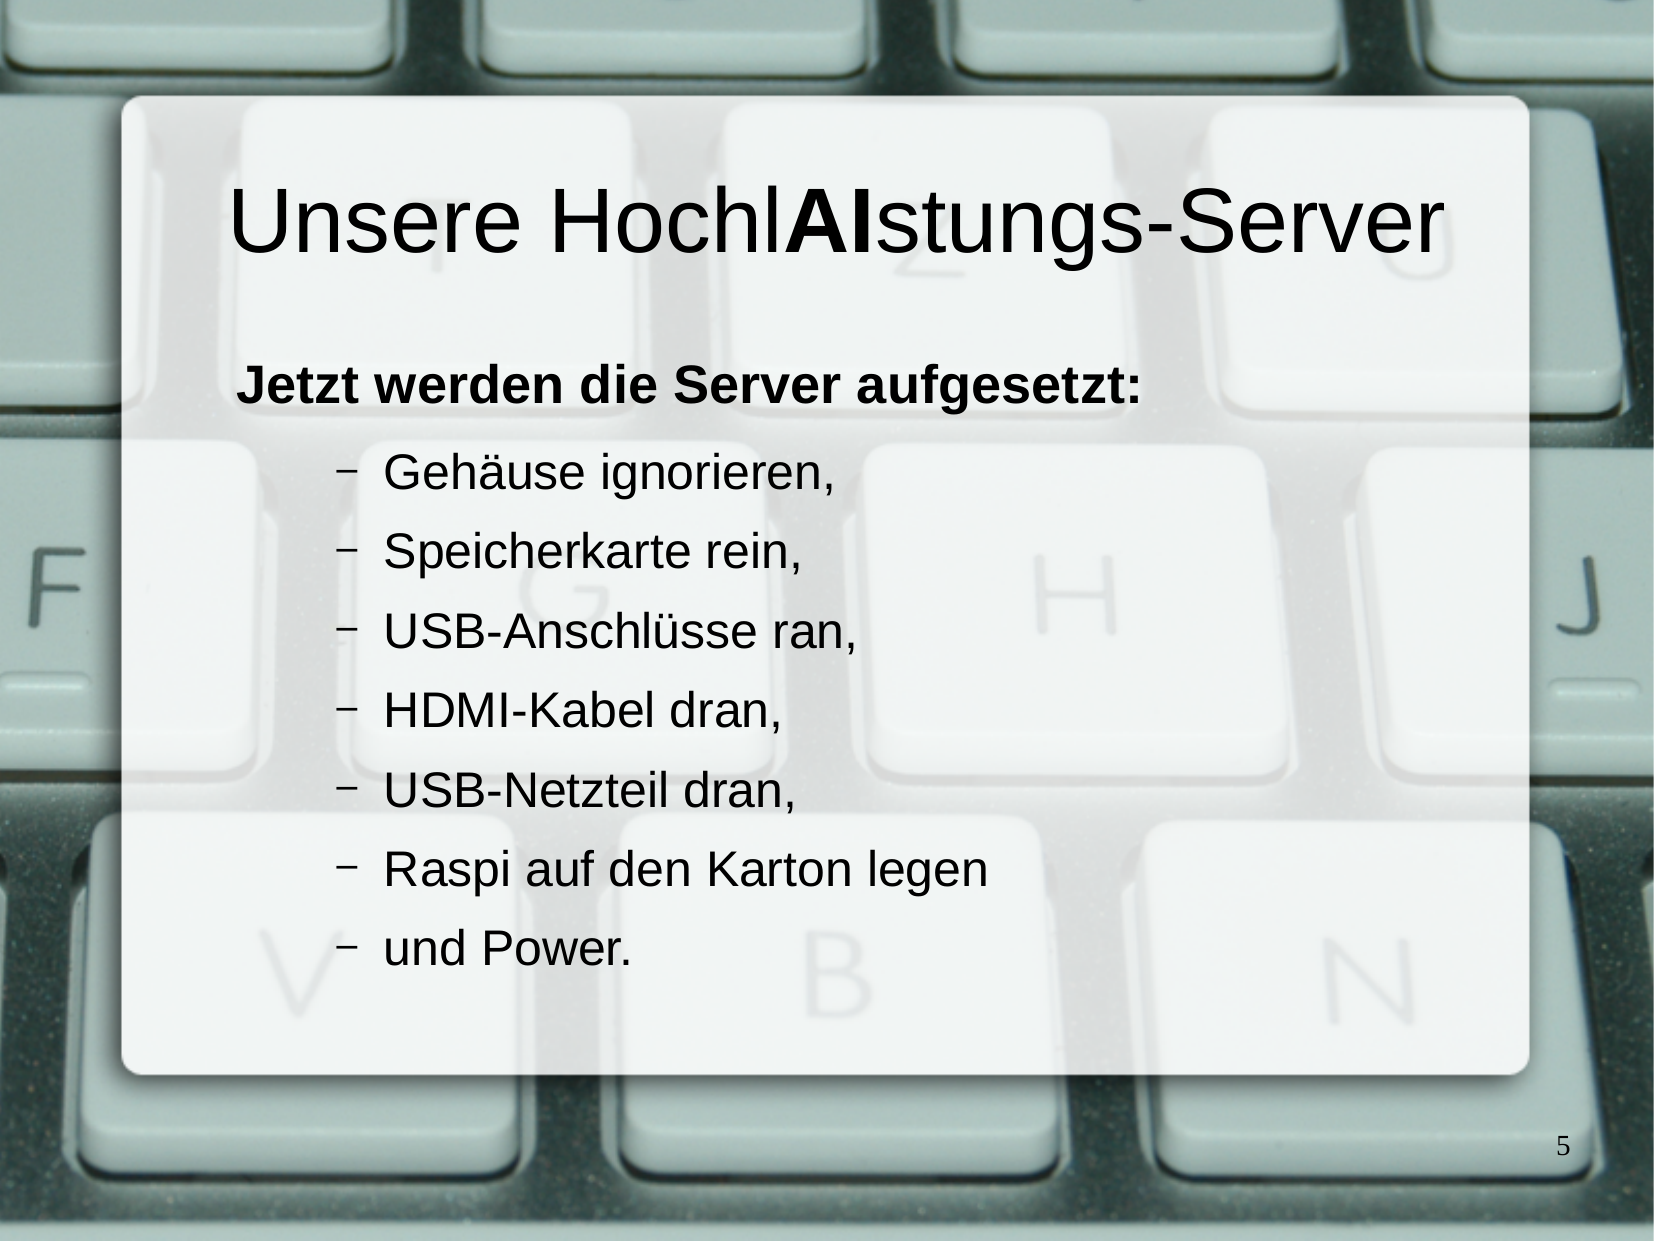

# Unsere HochlAIstungs-Server
Jetzt werden die Server aufgesetzt:
Gehäuse ignorieren,
Speicherkarte rein,
USB-Anschlüsse ran,
HDMI-Kabel dran,
USB-Netzteil dran,
Raspi auf den Karton legen
und Power.
5